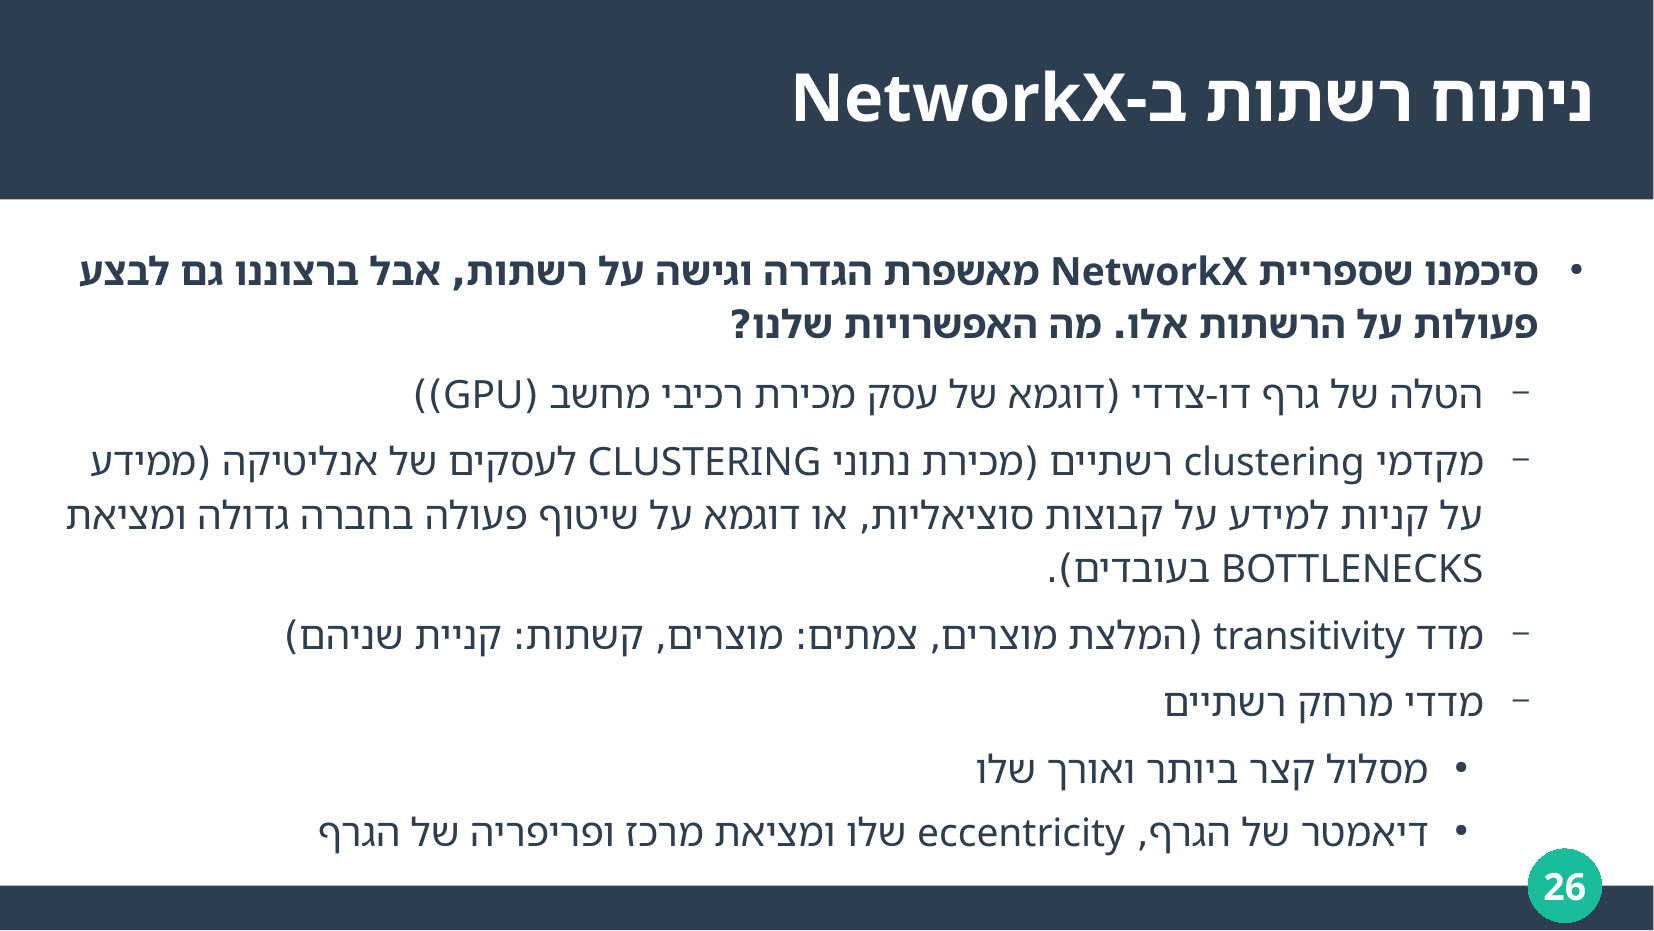

# ניתוח רשתות ב-NetworkX
סיכמנו שספריית NetworkX מאשפרת הגדרה וגישה על רשתות, אבל ברצוננו גם לבצע פעולות על הרשתות אלו. מה האפשרויות שלנו?
הטלה של גרף דו-צדדי (דוגמא של עסק מכירת רכיבי מחשב (GPU))
מקדמי clustering רשתיים (מכירת נתוני CLUSTERING לעסקים של אנליטיקה (ממידע על קניות למידע על קבוצות סוציאליות, או דוגמא על שיטוף פעולה בחברה גדולה ומציאת BOTTLENECKS בעובדים).
מדד transitivity (המלצת מוצרים, צמתים: מוצרים, קשתות: קניית שניהם)
מדדי מרחק רשתיים
מסלול קצר ביותר ואורך שלו
דיאמטר של הגרף, eccentricity שלו ומציאת מרכז ופריפריה של הגרף
26